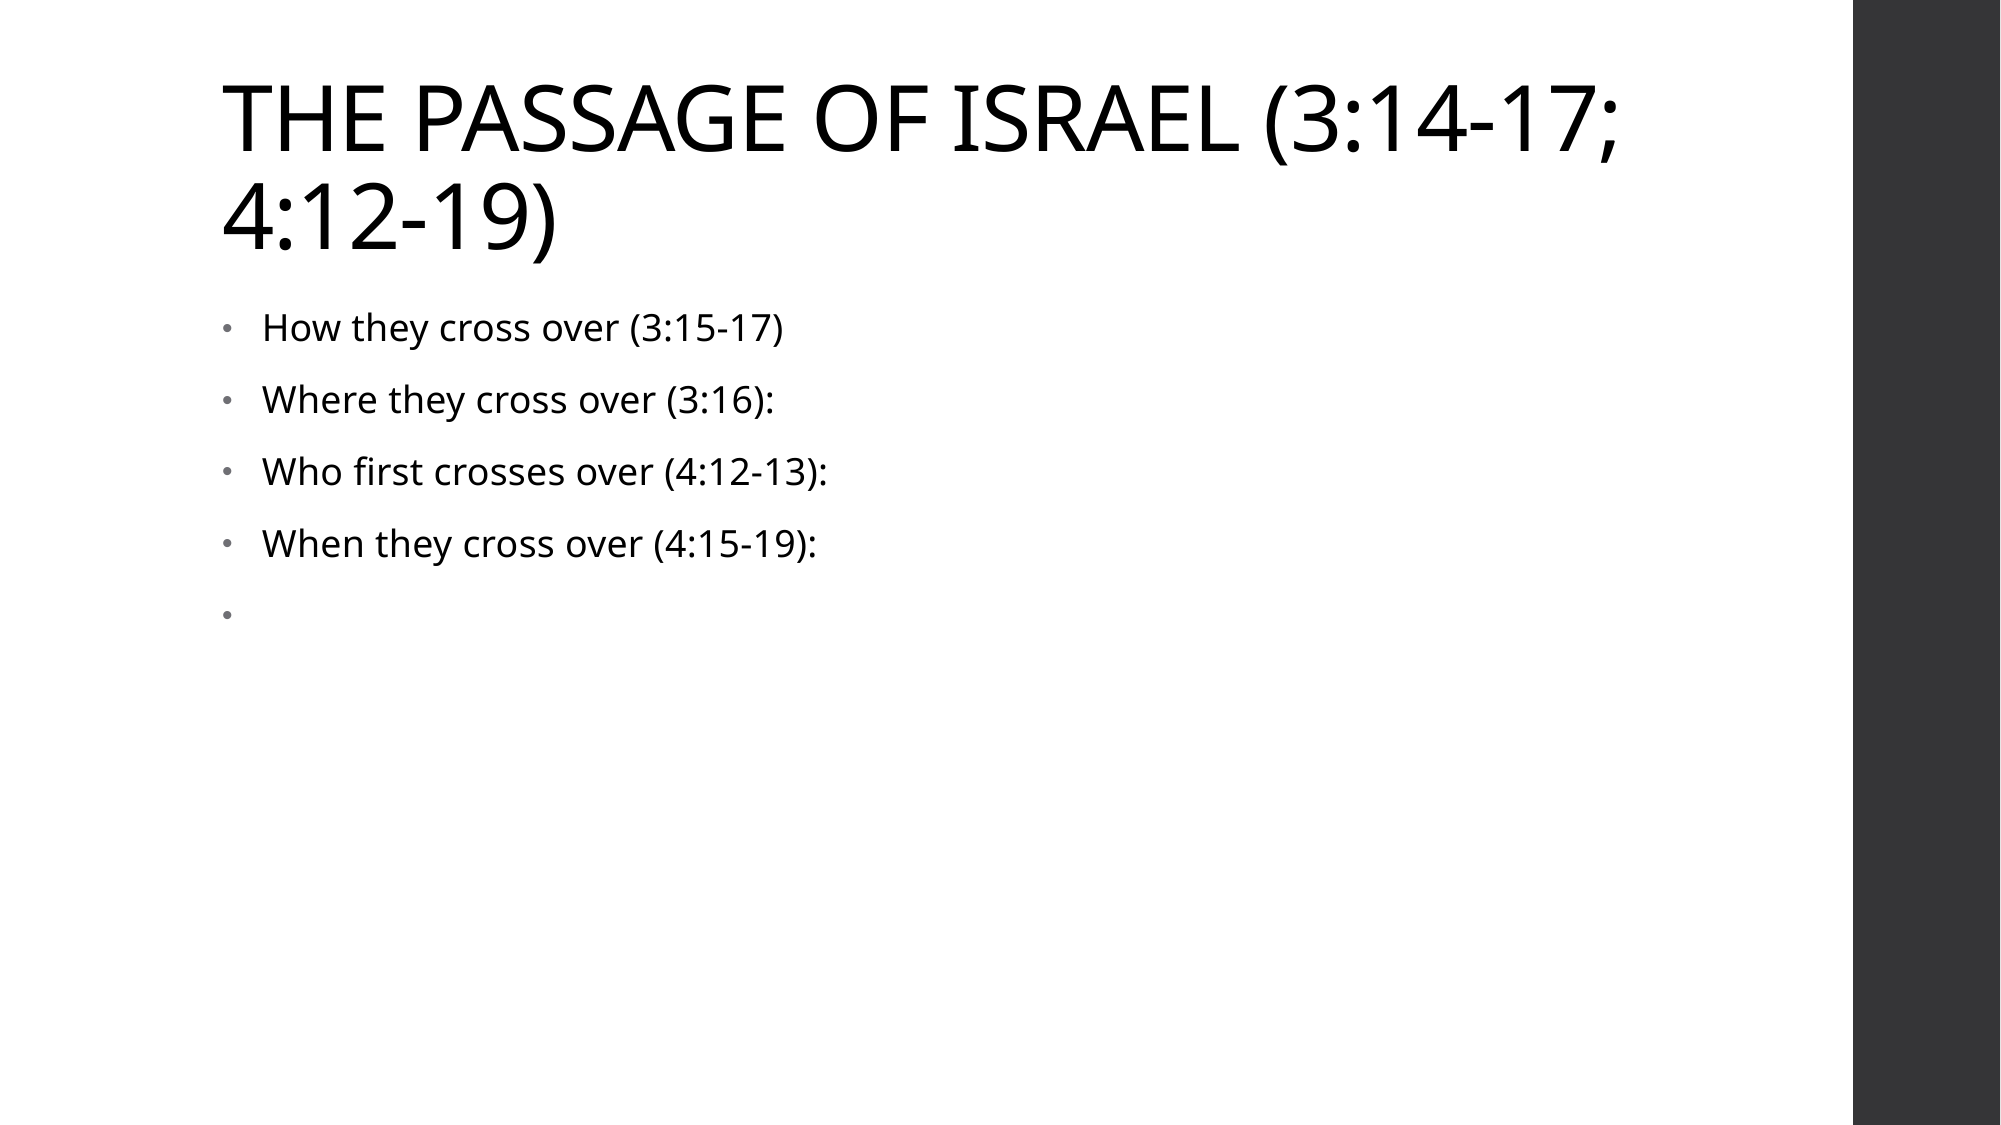

# THE PASSAGE OF ISRAEL (3:14-17; 4:12-19)
 How they cross over (3:15-17)
 Where they cross over (3:16):
 Who first crosses over (4:12-13):
 When they cross over (4:15-19):